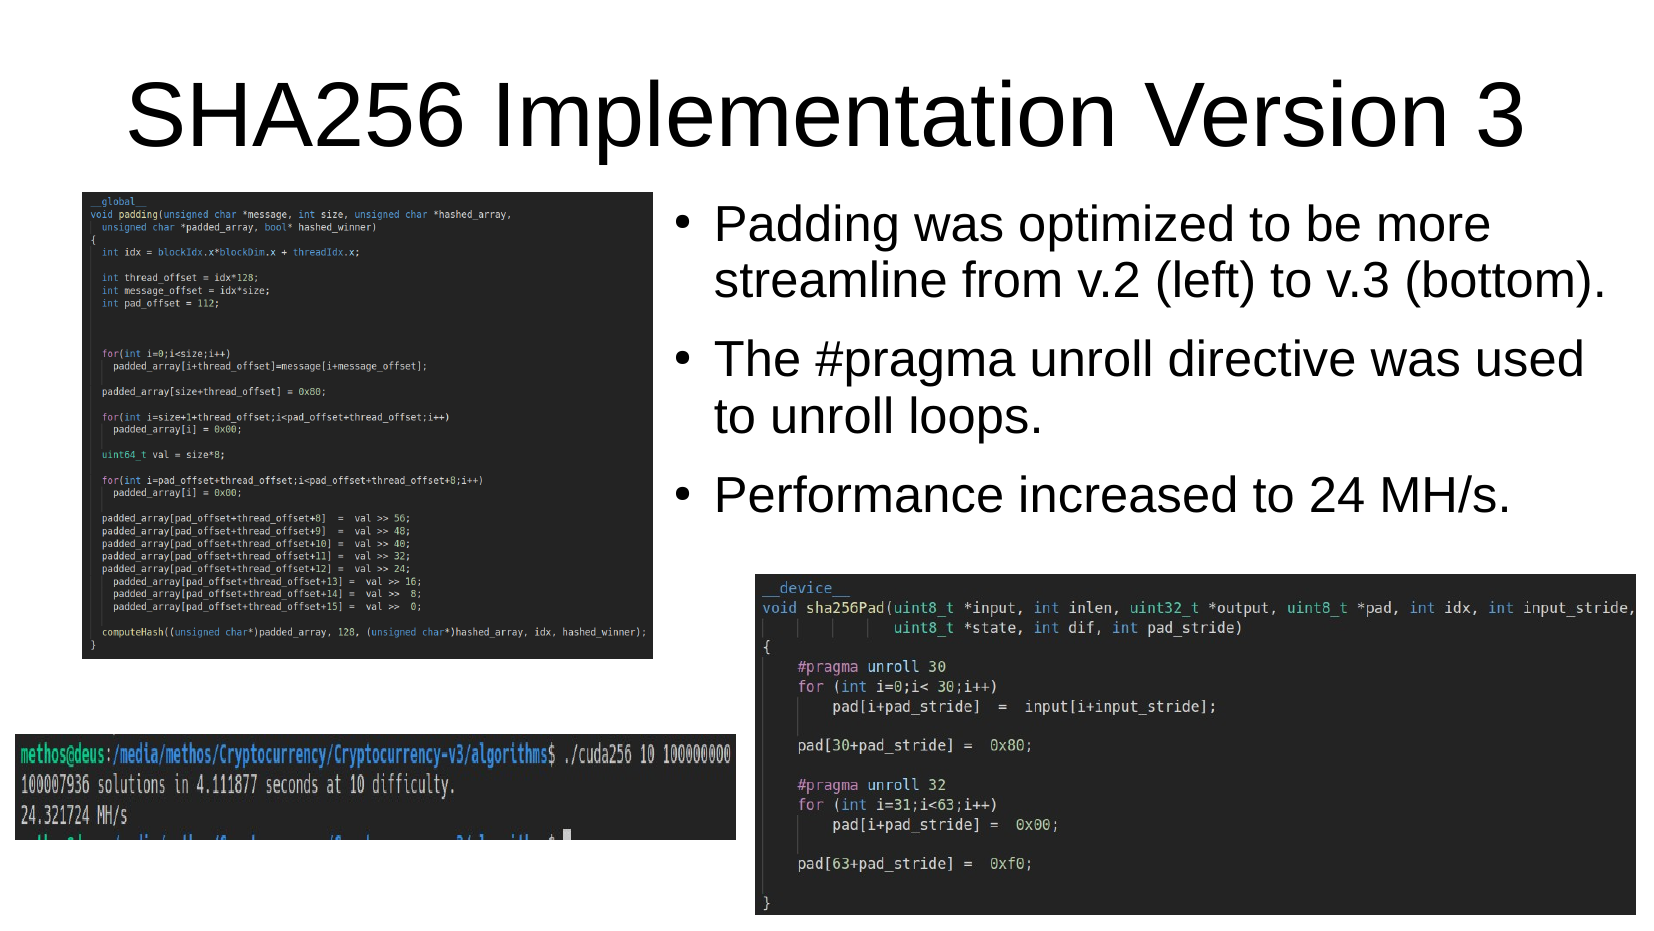

# SHA256 Implementation Version 3
Padding was optimized to be more streamline from v.2 (left) to v.3 (bottom).
The #pragma unroll directive was used to unroll loops.
Performance increased to 24 MH/s.